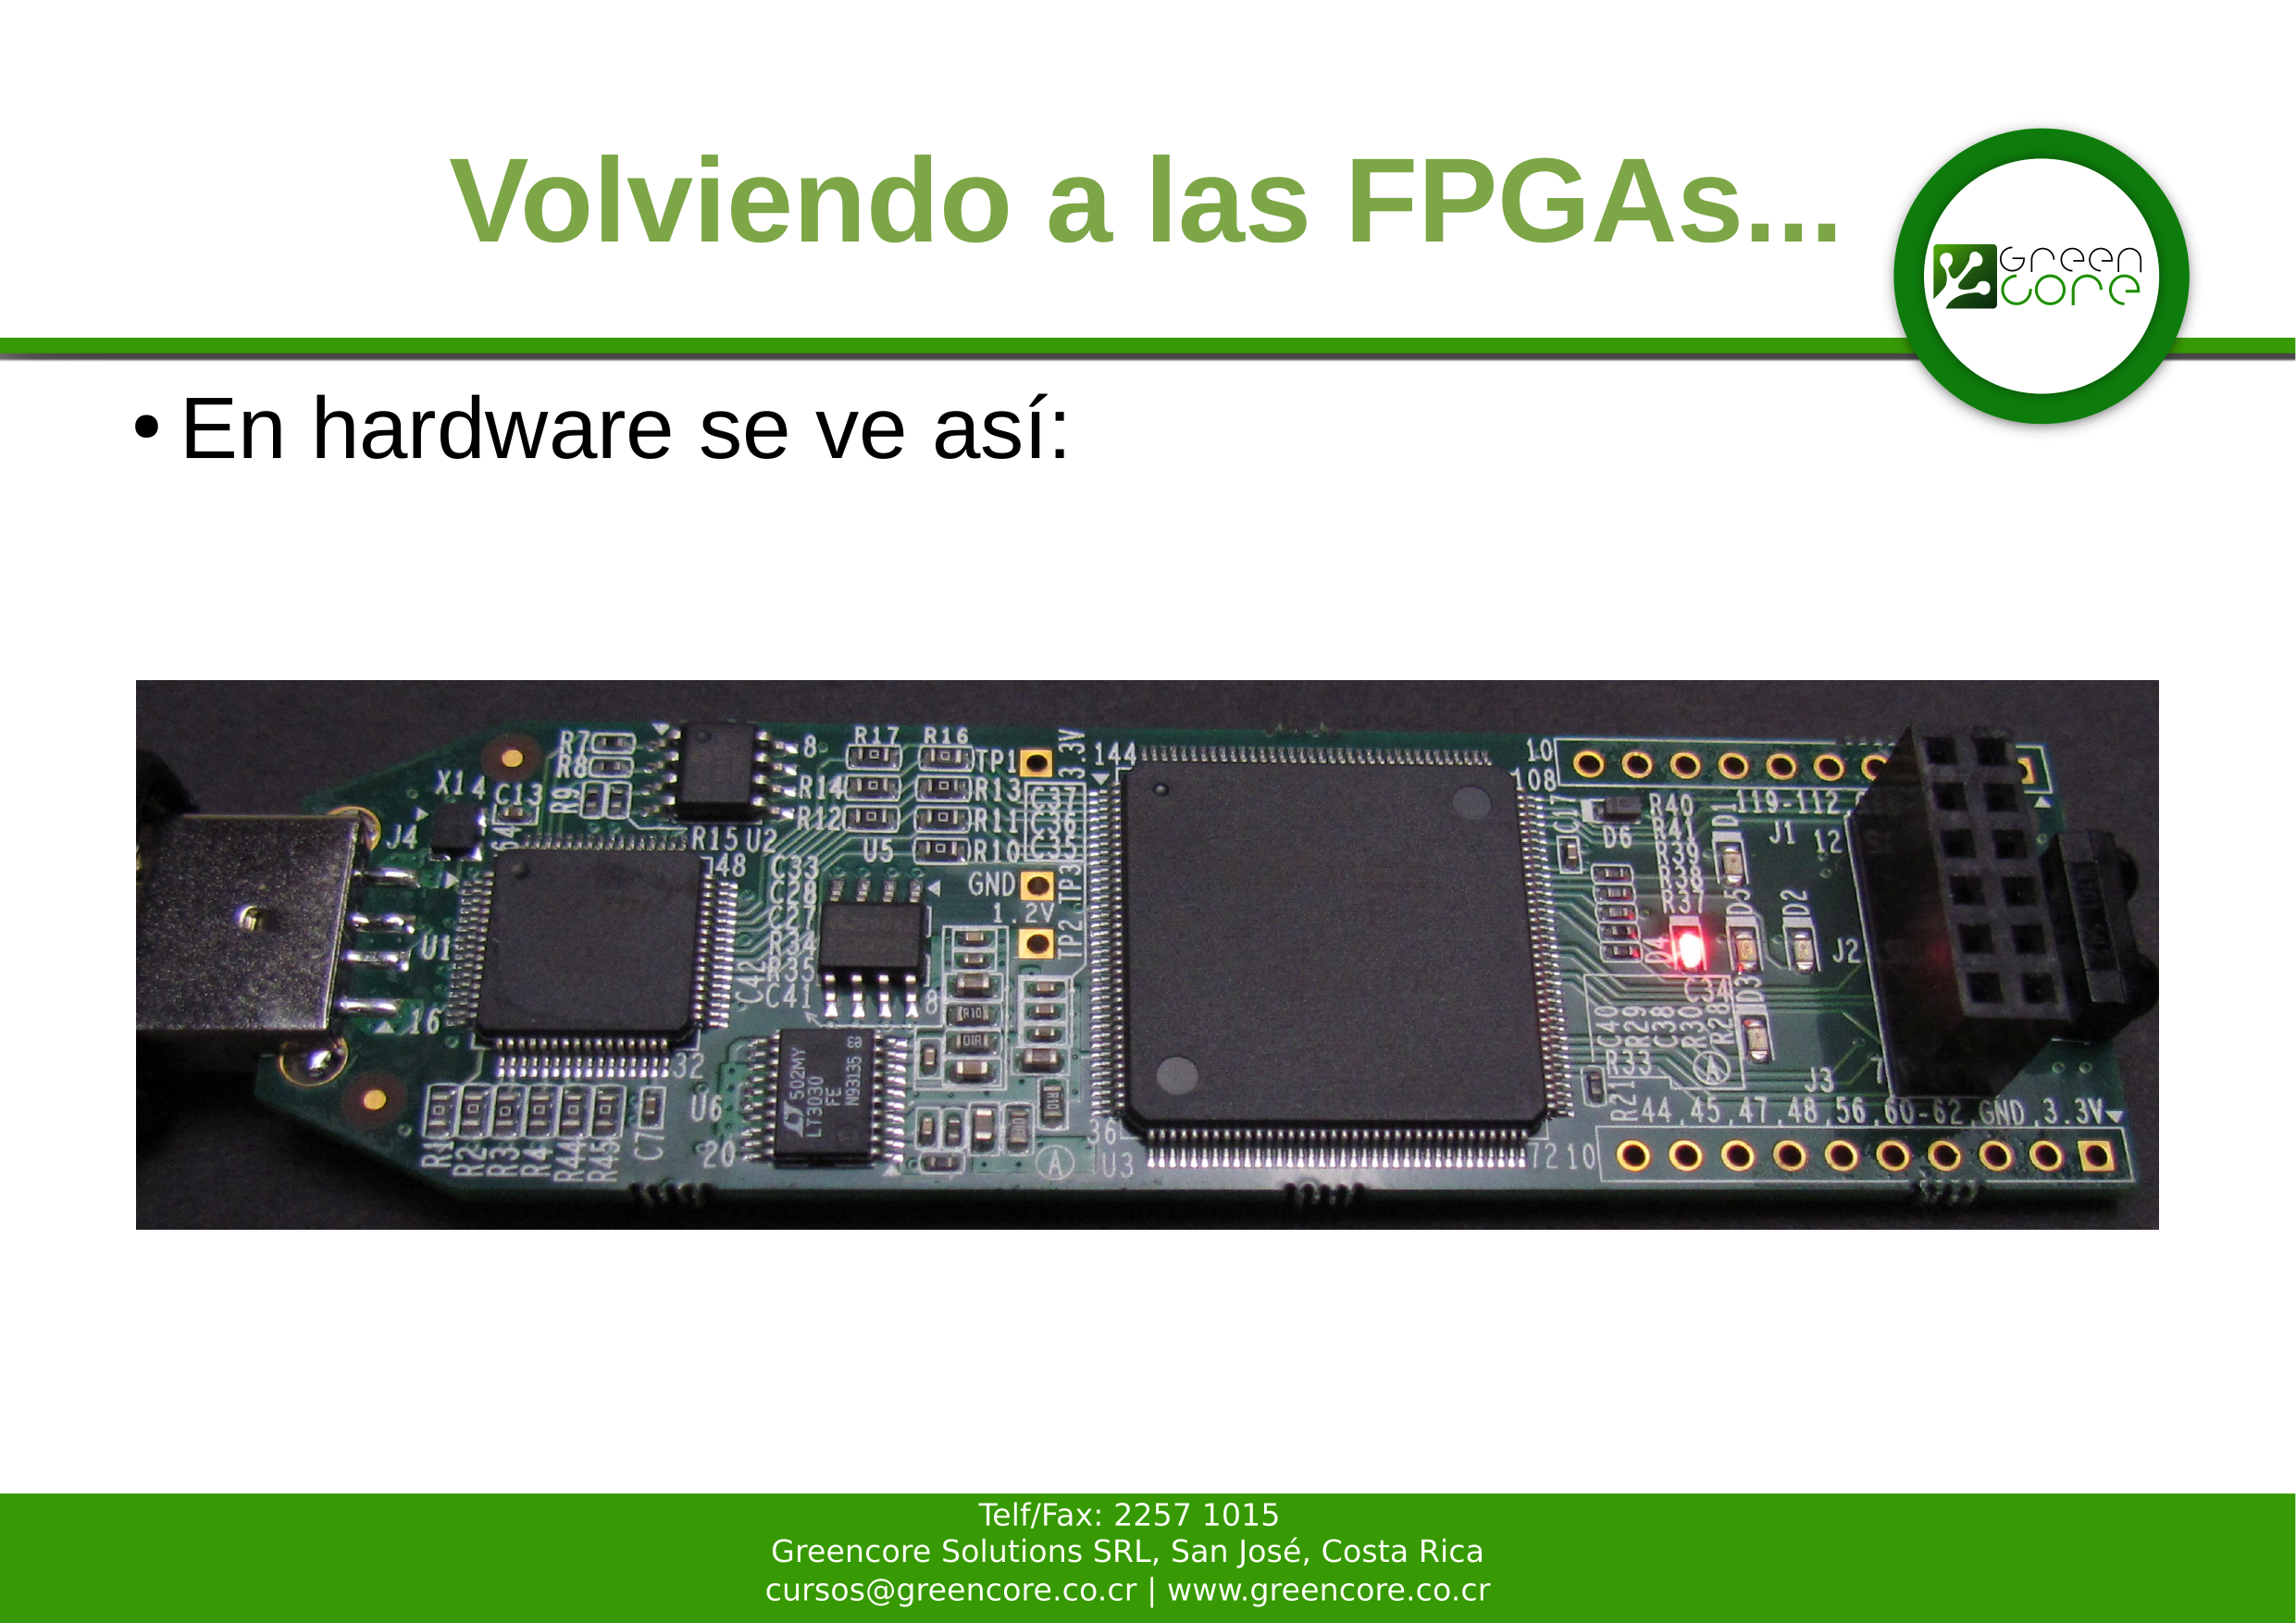

# Volviendo a las FPGAs...
En hardware se ve así: